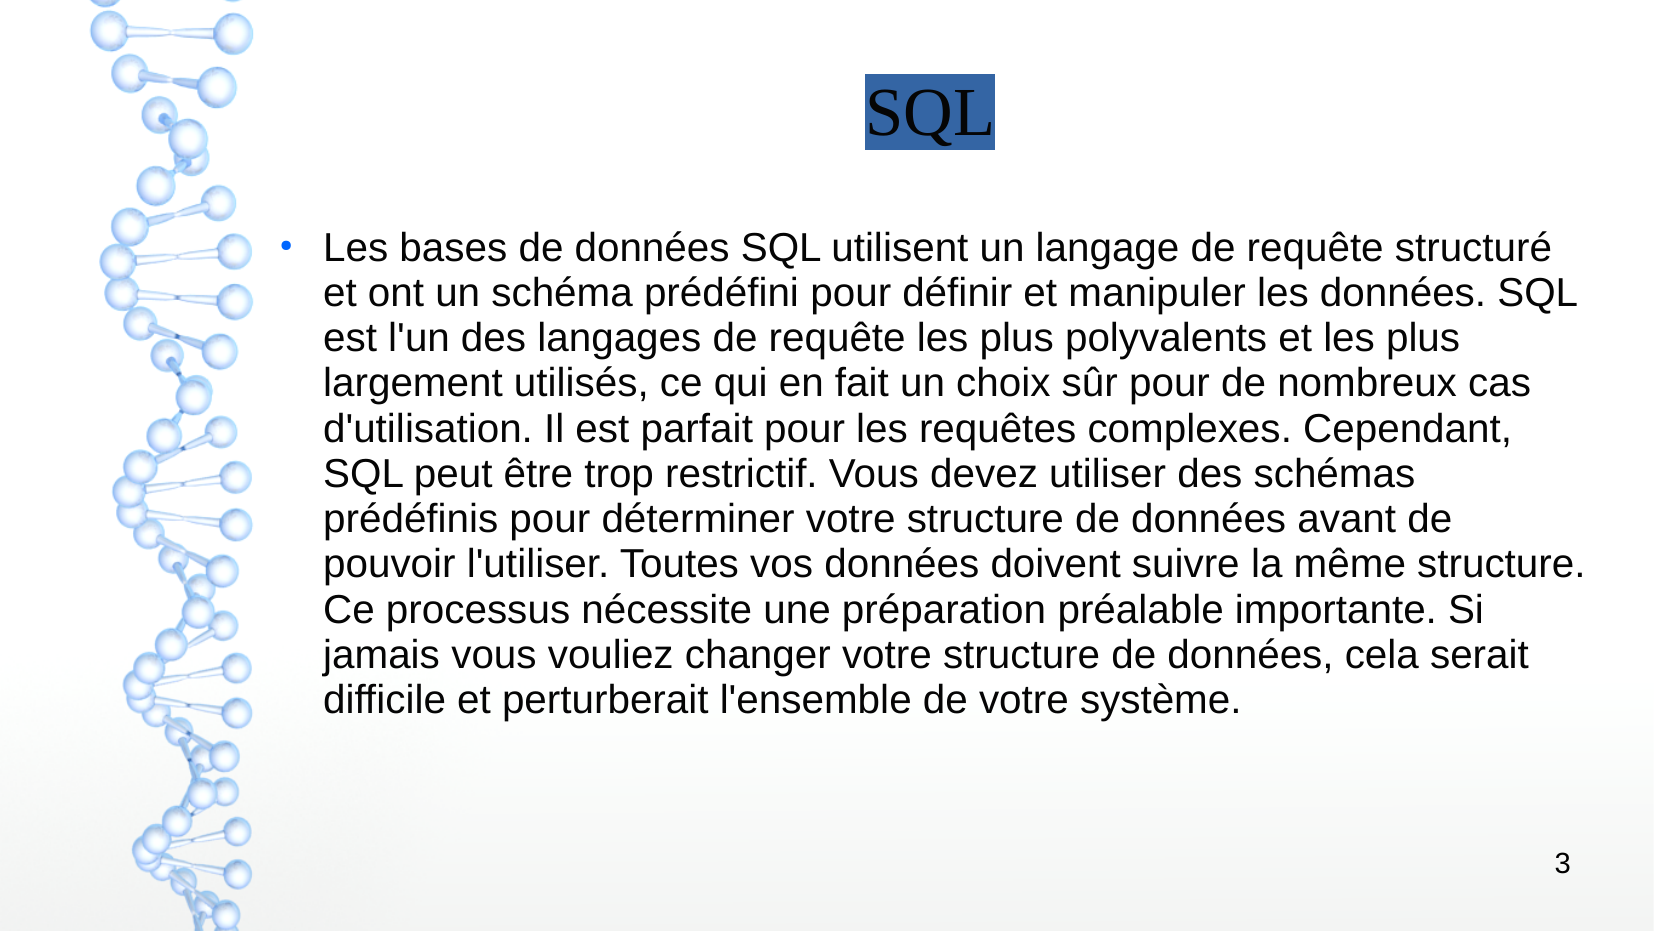

# SQL
Les bases de données SQL utilisent un langage de requête structuré et ont un schéma prédéfini pour définir et manipuler les données. SQL est l'un des langages de requête les plus polyvalents et les plus largement utilisés, ce qui en fait un choix sûr pour de nombreux cas d'utilisation. Il est parfait pour les requêtes complexes. Cependant, SQL peut être trop restrictif. Vous devez utiliser des schémas prédéfinis pour déterminer votre structure de données avant de pouvoir l'utiliser. Toutes vos données doivent suivre la même structure. Ce processus nécessite une préparation préalable importante. Si jamais vous vouliez changer votre structure de données, cela serait difficile et perturberait l'ensemble de votre système.
3